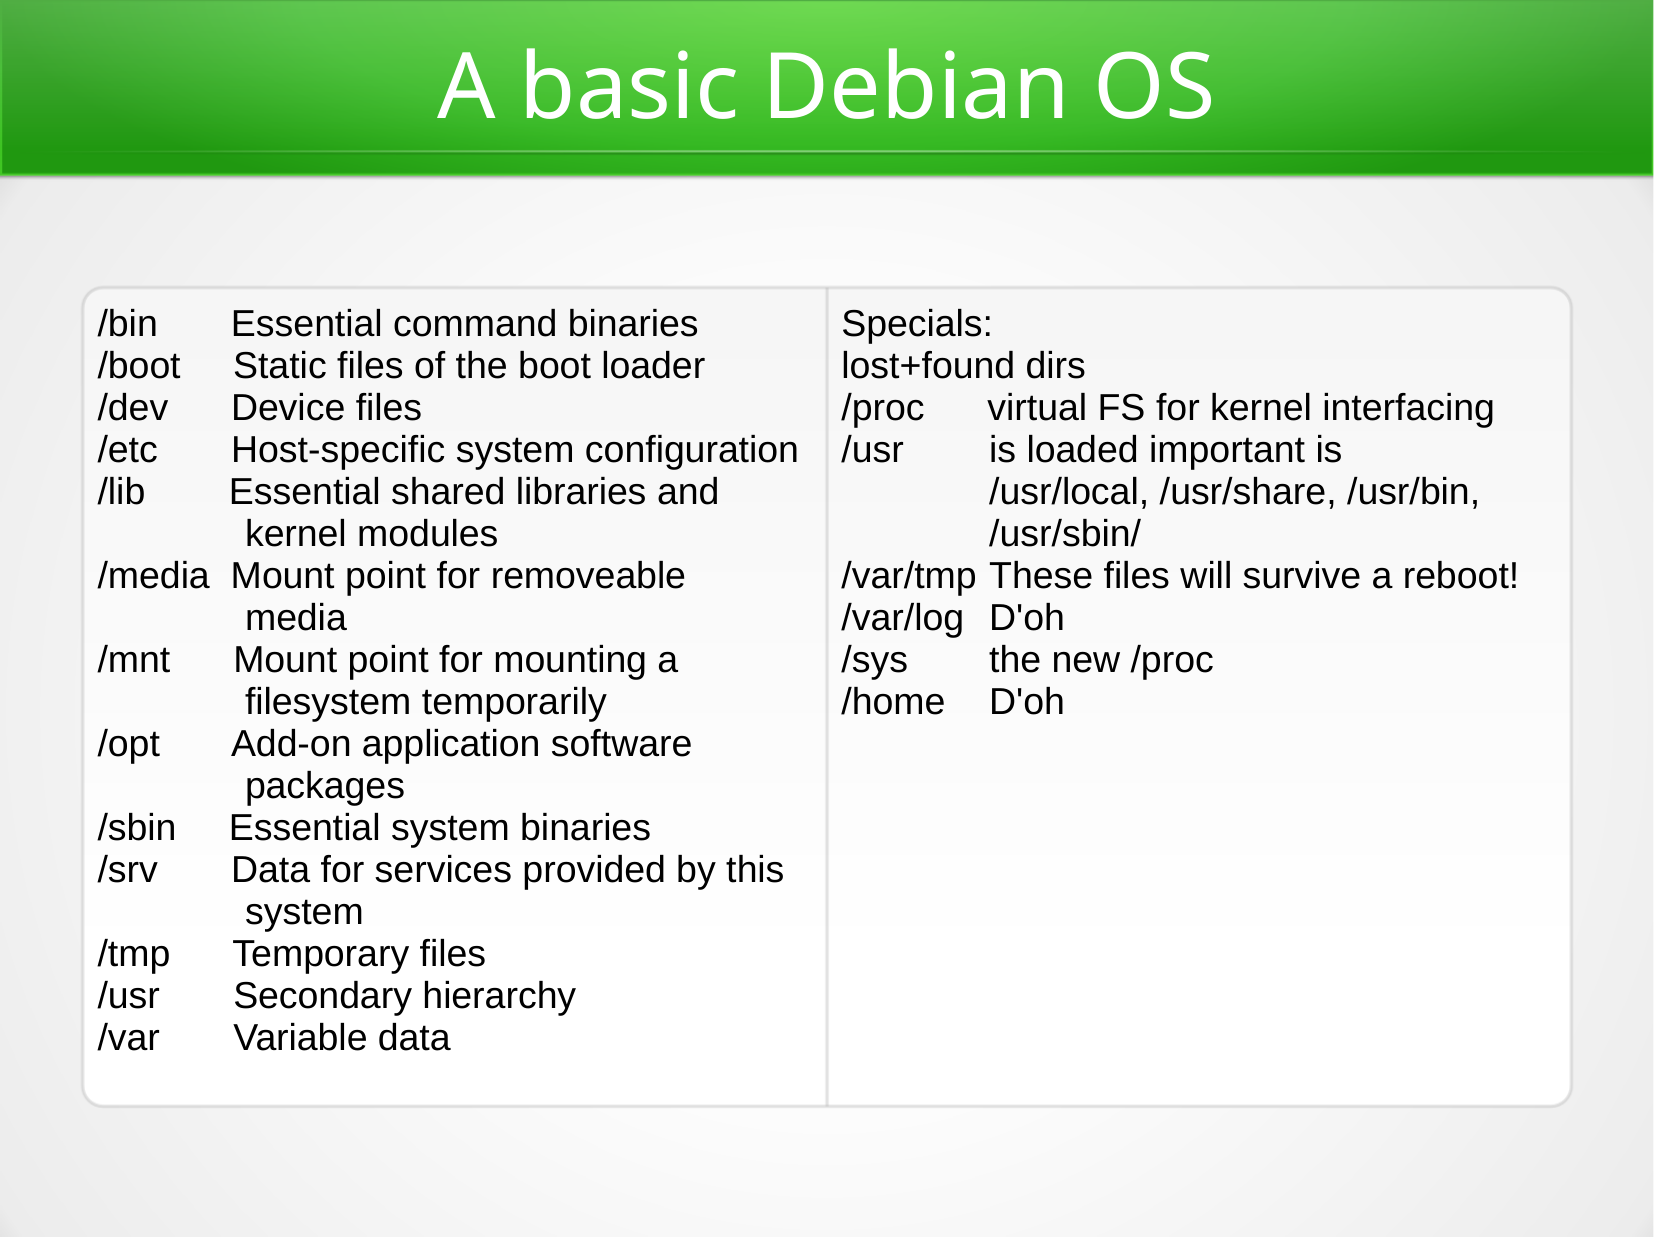

# A basic Debian OS
/bin Essential command binaries
/boot Static files of the boot loader
/dev Device files
/etc Host-specific system configuration
/lib Essential shared libraries and 			kernel modules
/media Mount point for removeable 			media
/mnt Mount point for mounting a 			filesystem temporarily
/opt Add-on application software 			packages
/sbin Essential system binaries
/srv Data for services provided by this		system
/tmp Temporary files
/usr Secondary hierarchy
/var Variable data
Specials:
lost+found dirs
/proc virtual FS for kernel interfacing
/usr 		is loaded important is 					/usr/local, /usr/share, /usr/bin, 			/usr/sbin/
/var/tmp	These files will survive a reboot!
/var/log	D'oh
/sys		the new /proc
/home	D'oh